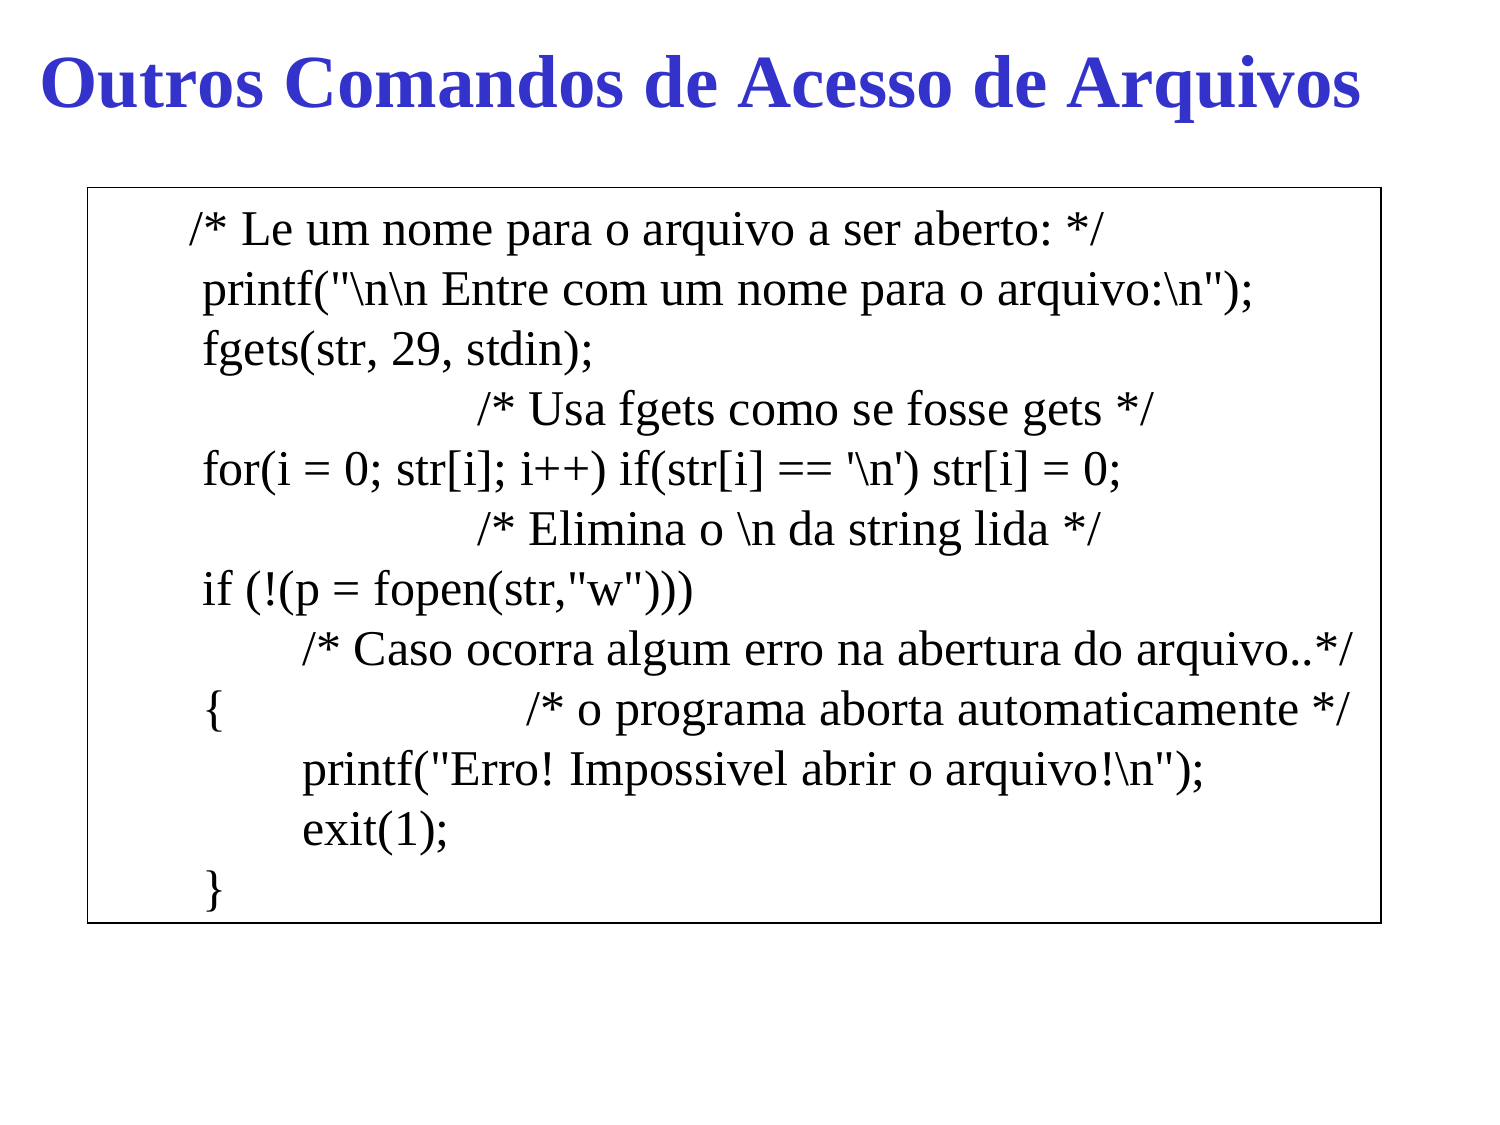

Outros Comandos de Acesso de Arquivos
 /* Le um nome para o arquivo a ser aberto: */
 printf("\n\n Entre com um nome para o arquivo:\n");
 fgets(str, 29, stdin);
 /* Usa fgets como se fosse gets */
 for(i = 0; str[i]; i++) if(str[i] == '\n') str[i] = 0;
 /* Elimina o \n da string lida */
 if (!(p = fopen(str,"w")))
 /* Caso ocorra algum erro na abertura do arquivo..*/
 { /* o programa aborta automaticamente */
 printf("Erro! Impossivel abrir o arquivo!\n");
 exit(1);
 }